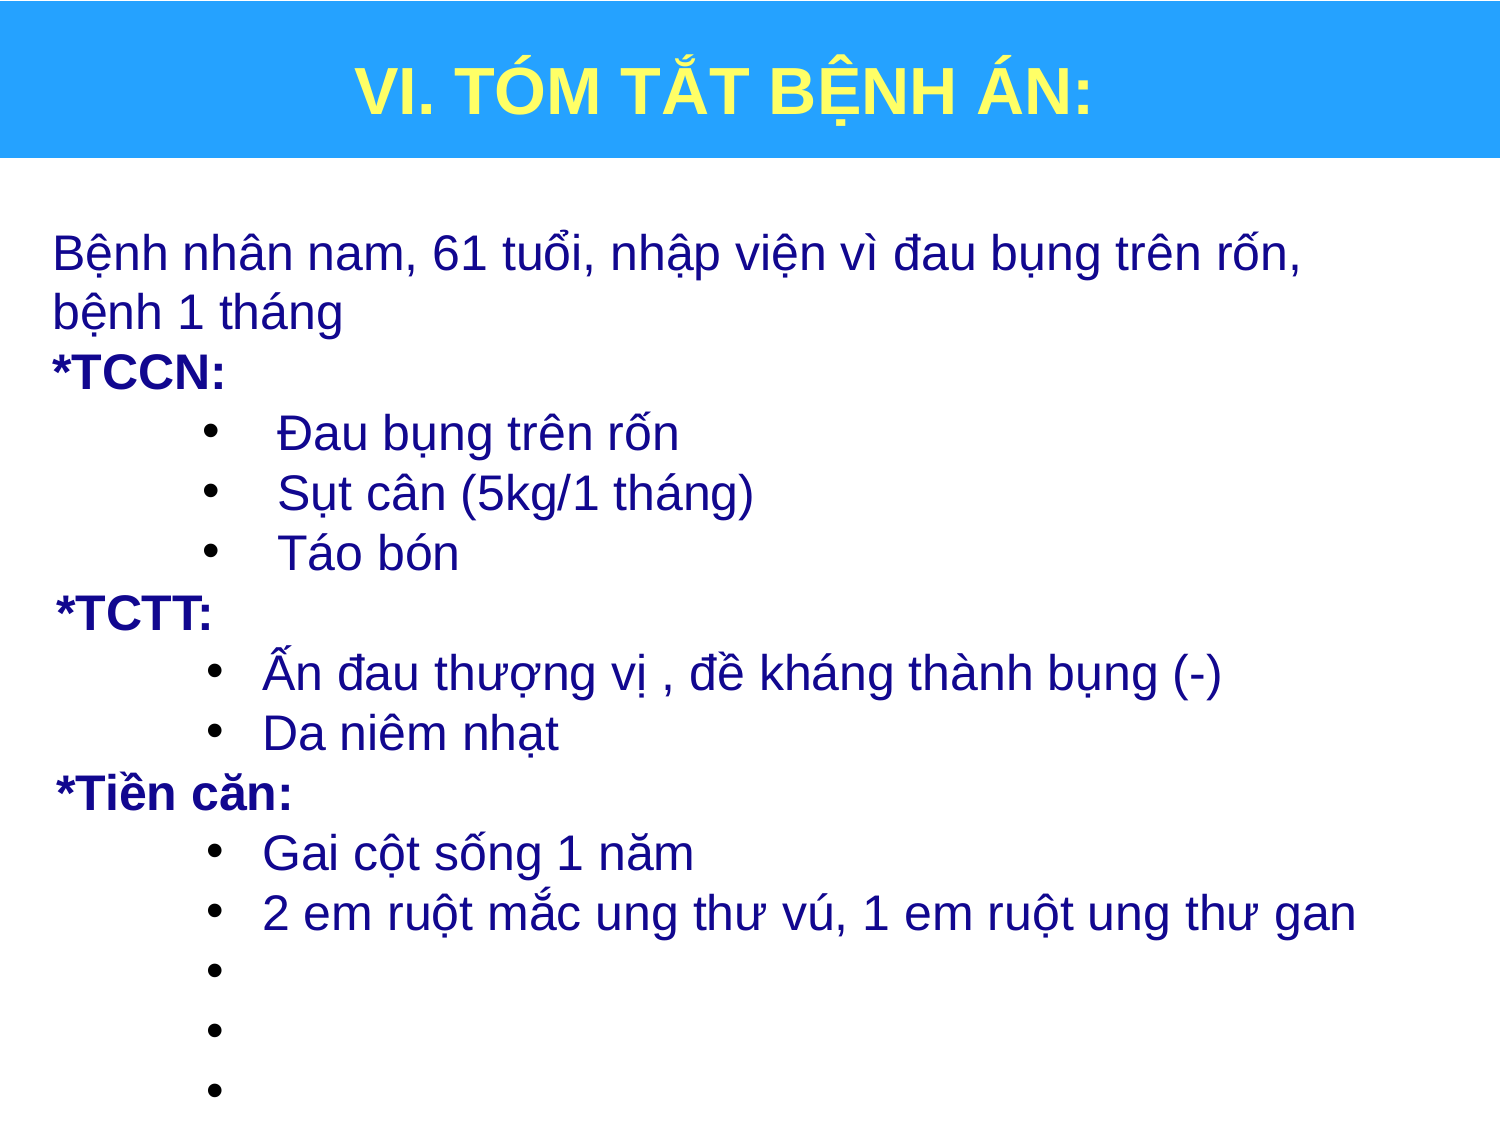

# VI. TÓM TẮT BỆNH ÁN:
Bệnh nhân nam, 61 tuổi, nhập viện vì đau bụng trên rốn, bệnh 1 tháng
*TCCN:
Đau bụng trên rốn
Sụt cân (5kg/1 tháng)
Táo bón
*TCTT:
Ấn đau thượng vị , đề kháng thành bụng (-)
Da niêm nhạt
*Tiền căn:
Gai cột sống 1 năm
2 em ruột mắc ung thư vú, 1 em ruột ung thư gan